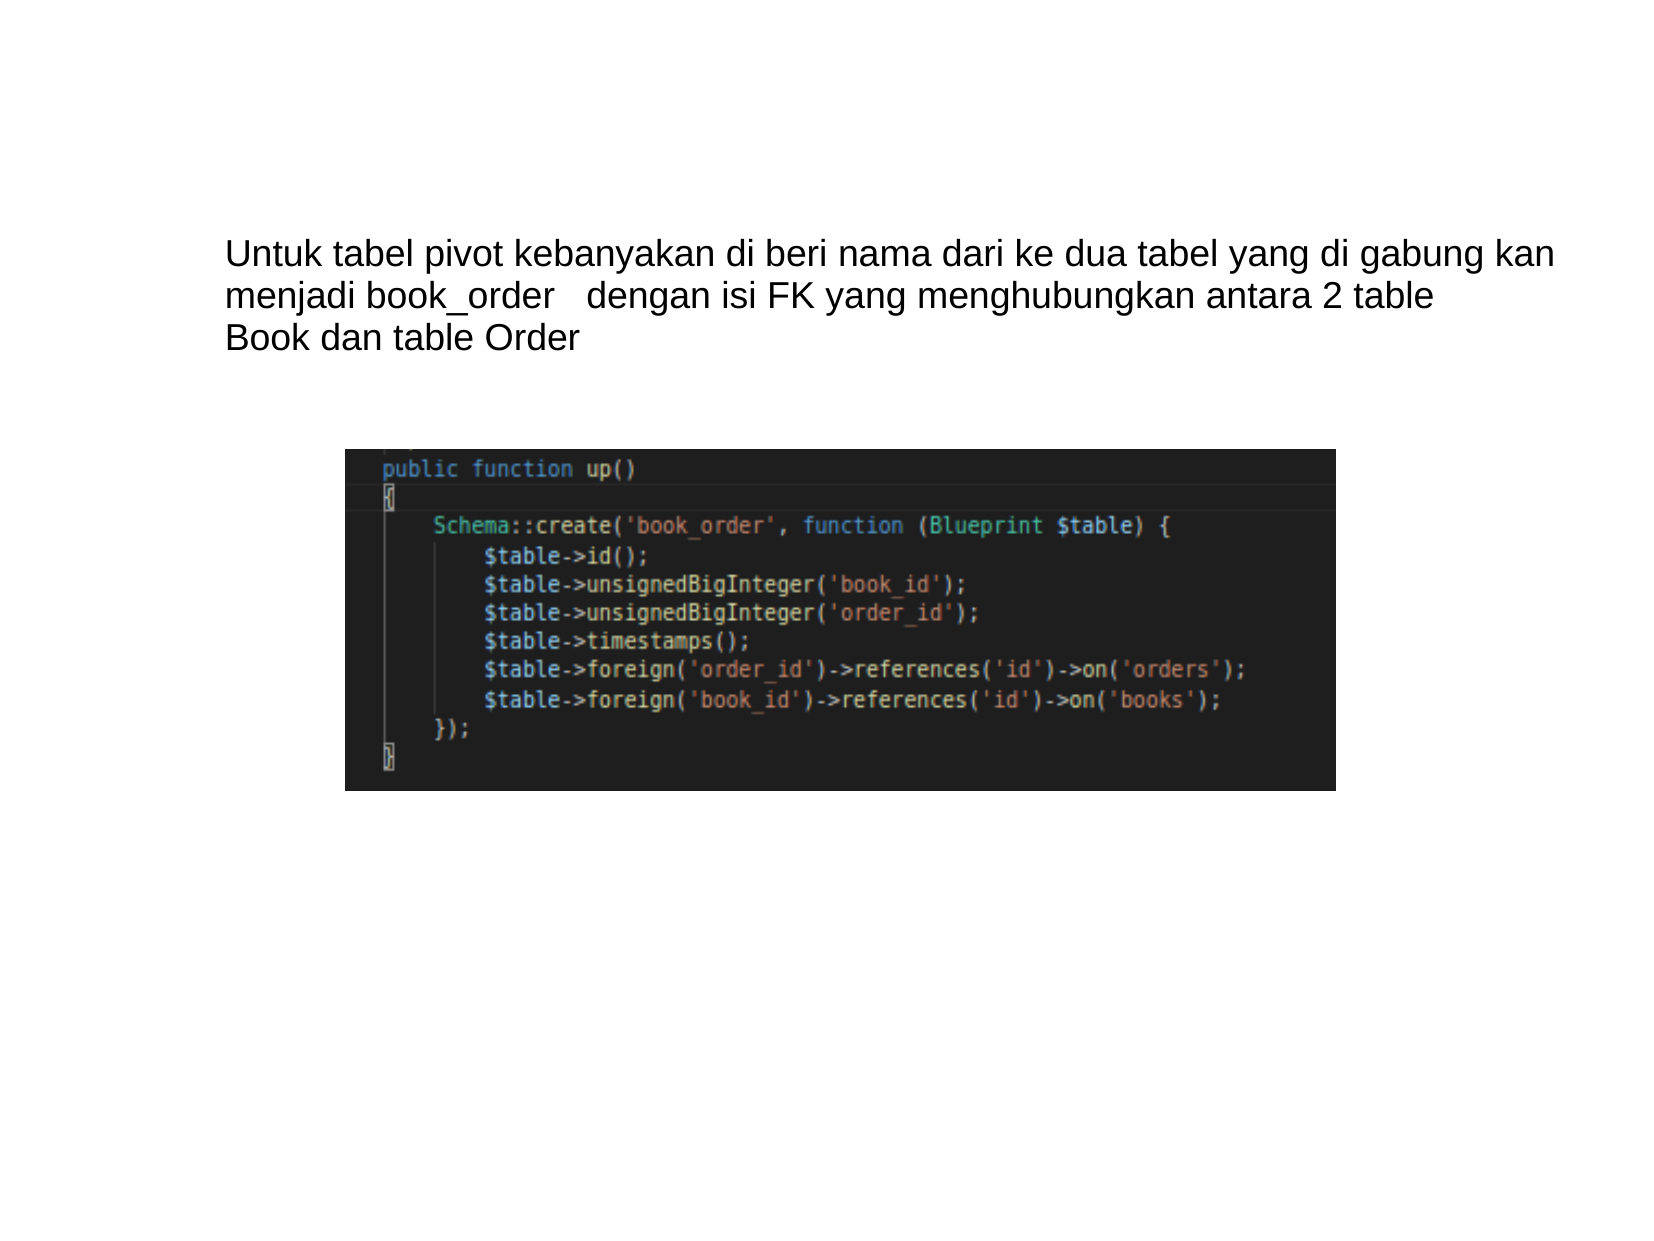

Untuk tabel pivot kebanyakan di beri nama dari ke dua tabel yang di gabung kan
menjadi book_order dengan isi FK yang menghubungkan antara 2 table
Book dan table Order